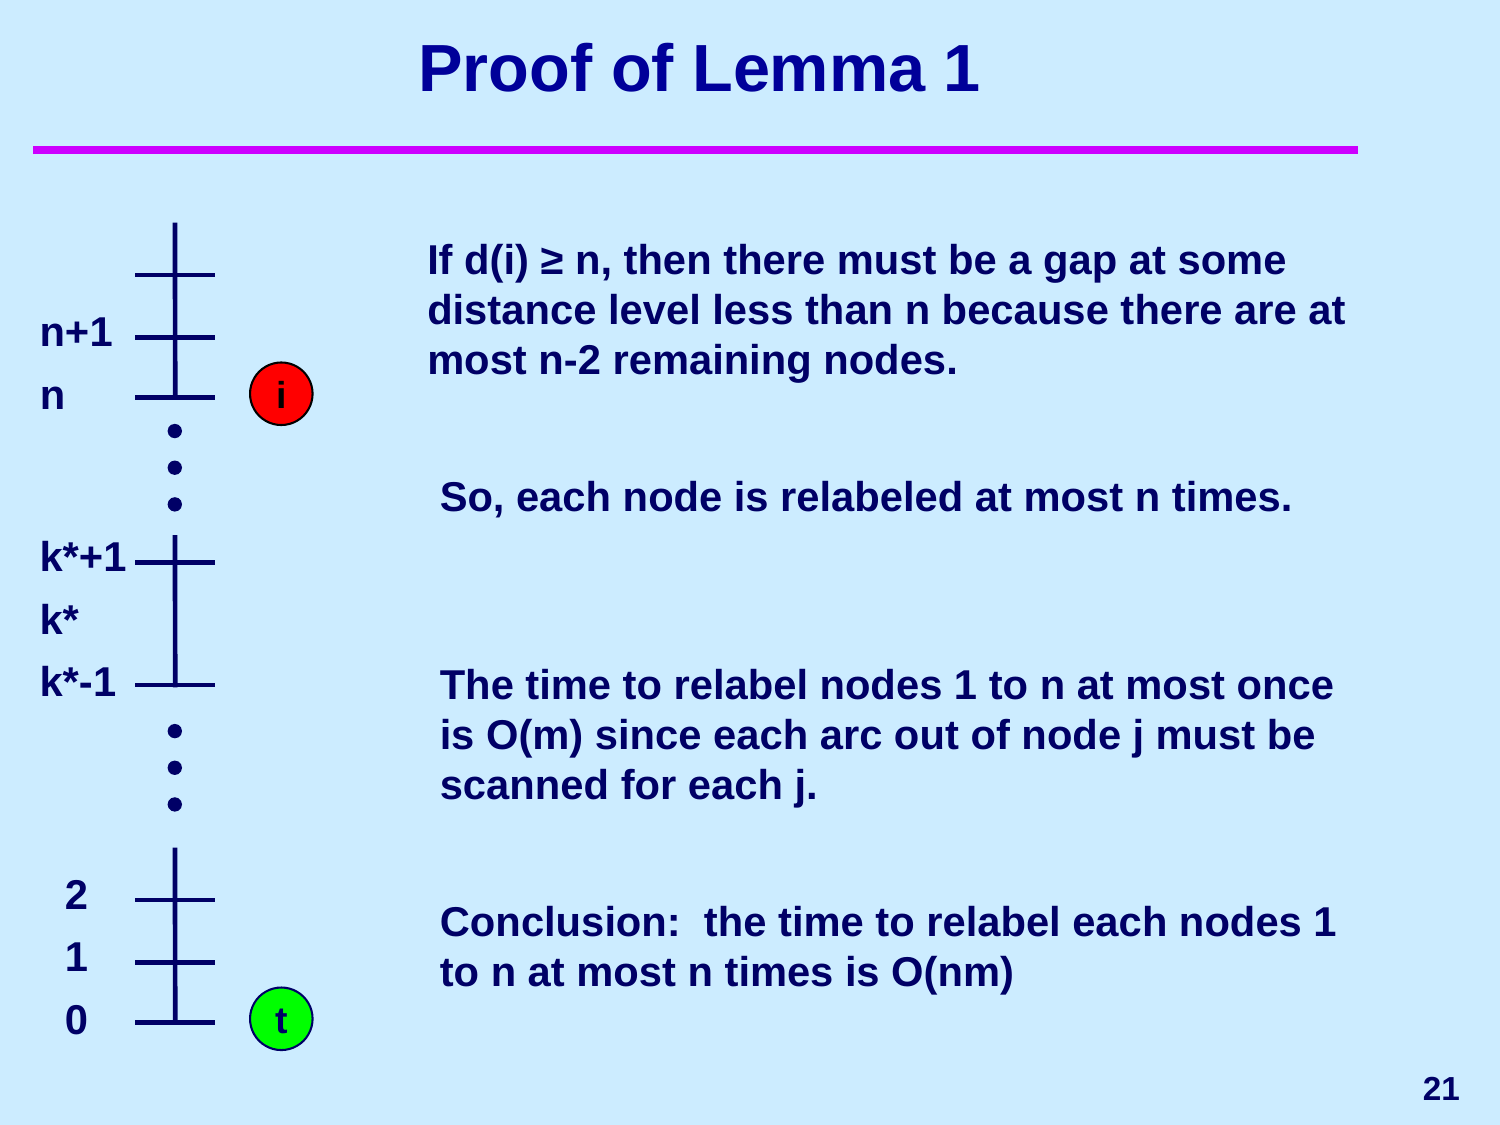

# Proof of Lemma 1
n+1
n
i
k*+1
k*
k*-1
2
1
0
t
If d(i) ≥ n, then there must be a gap at some distance level less than n because there are at most n-2 remaining nodes.
So, each node is relabeled at most n times.
The time to relabel nodes 1 to n at most once is O(m) since each arc out of node j must be scanned for each j.
Conclusion: the time to relabel each nodes 1 to n at most n times is O(nm)